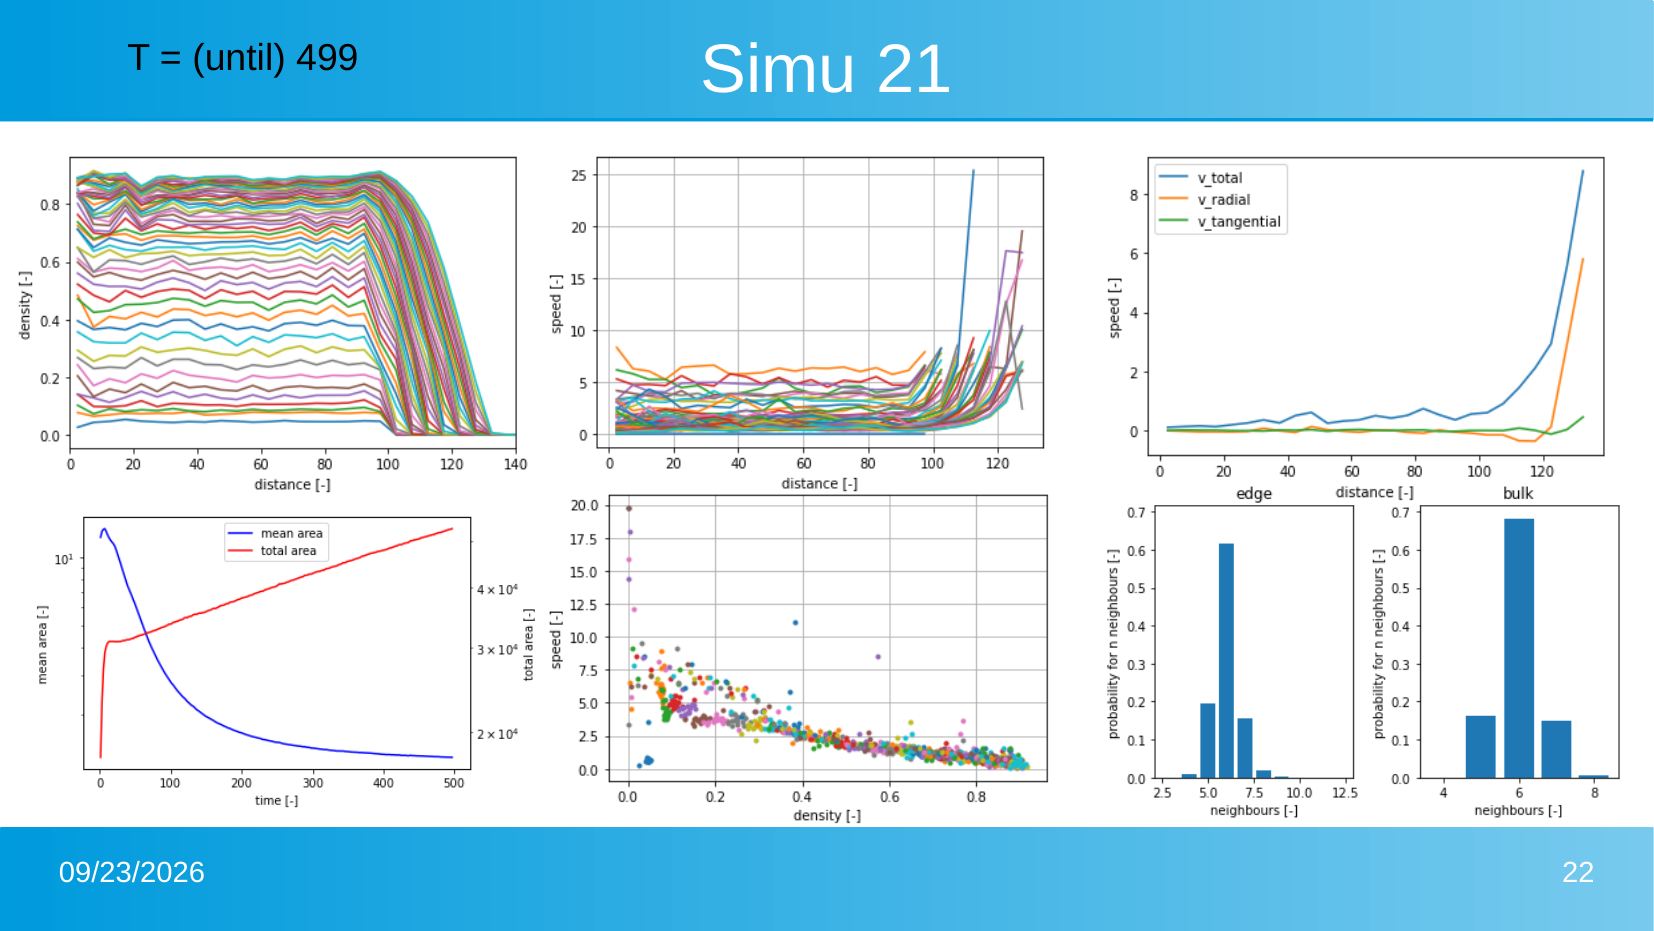

# Simu 21
T = (until) 499
22